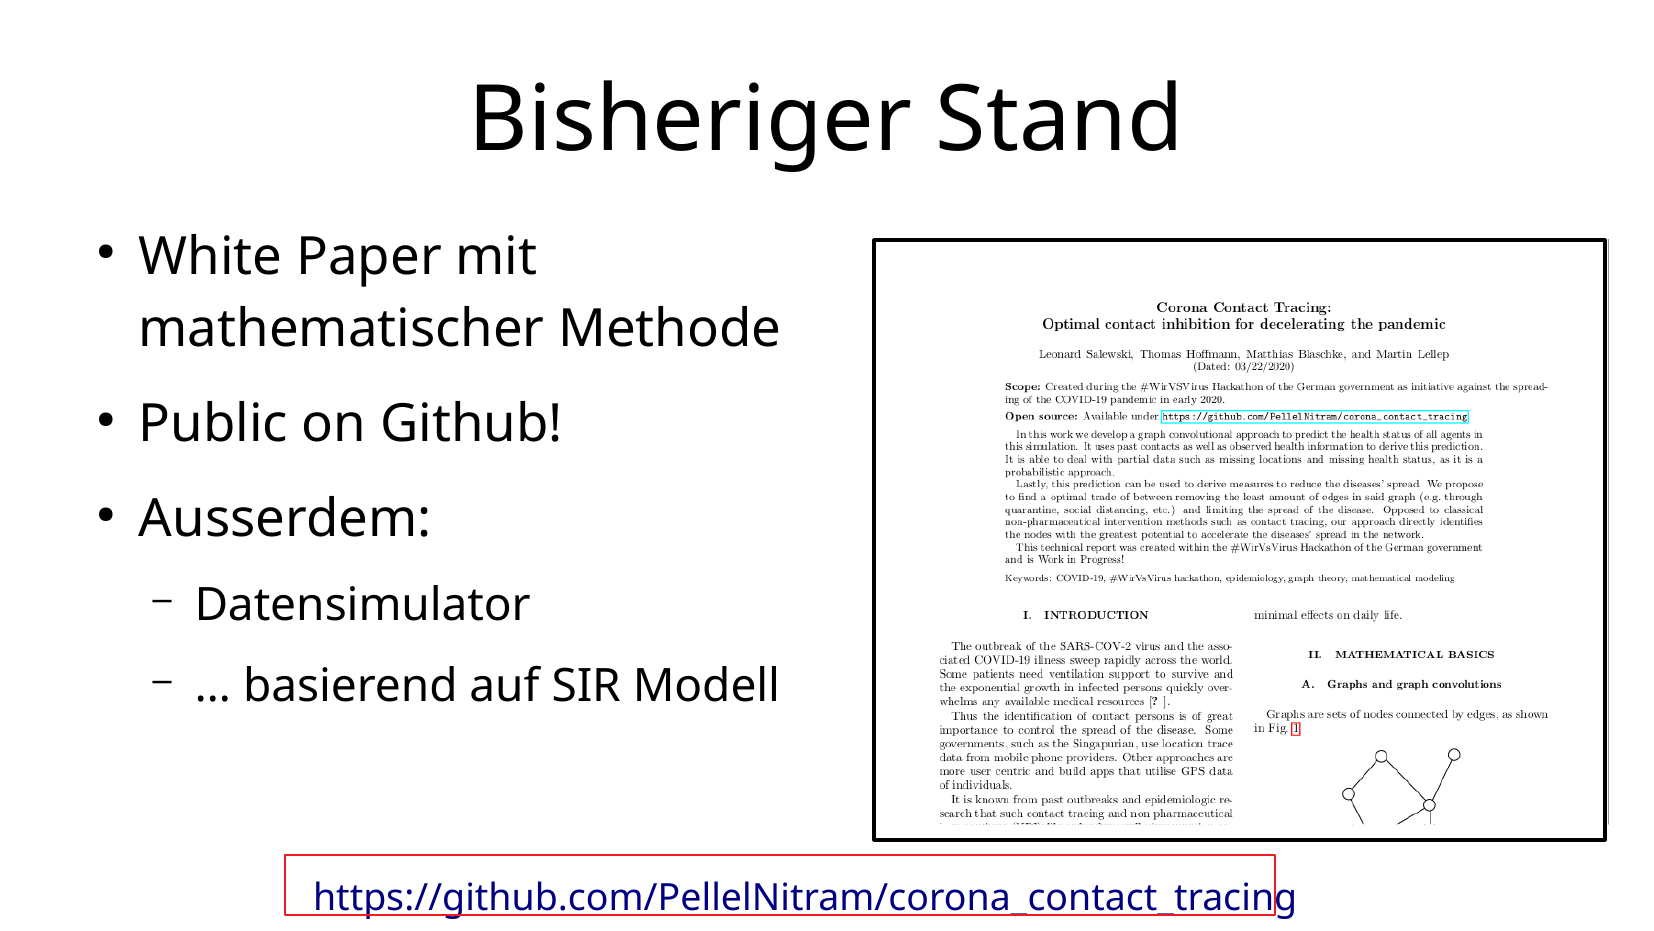

# Bisheriger Stand
White Paper mit mathematischer Methode
Public on Github!
Ausserdem:
Datensimulator
… basierend auf SIR Modell
https://github.com/PellelNitram/corona_contact_tracing